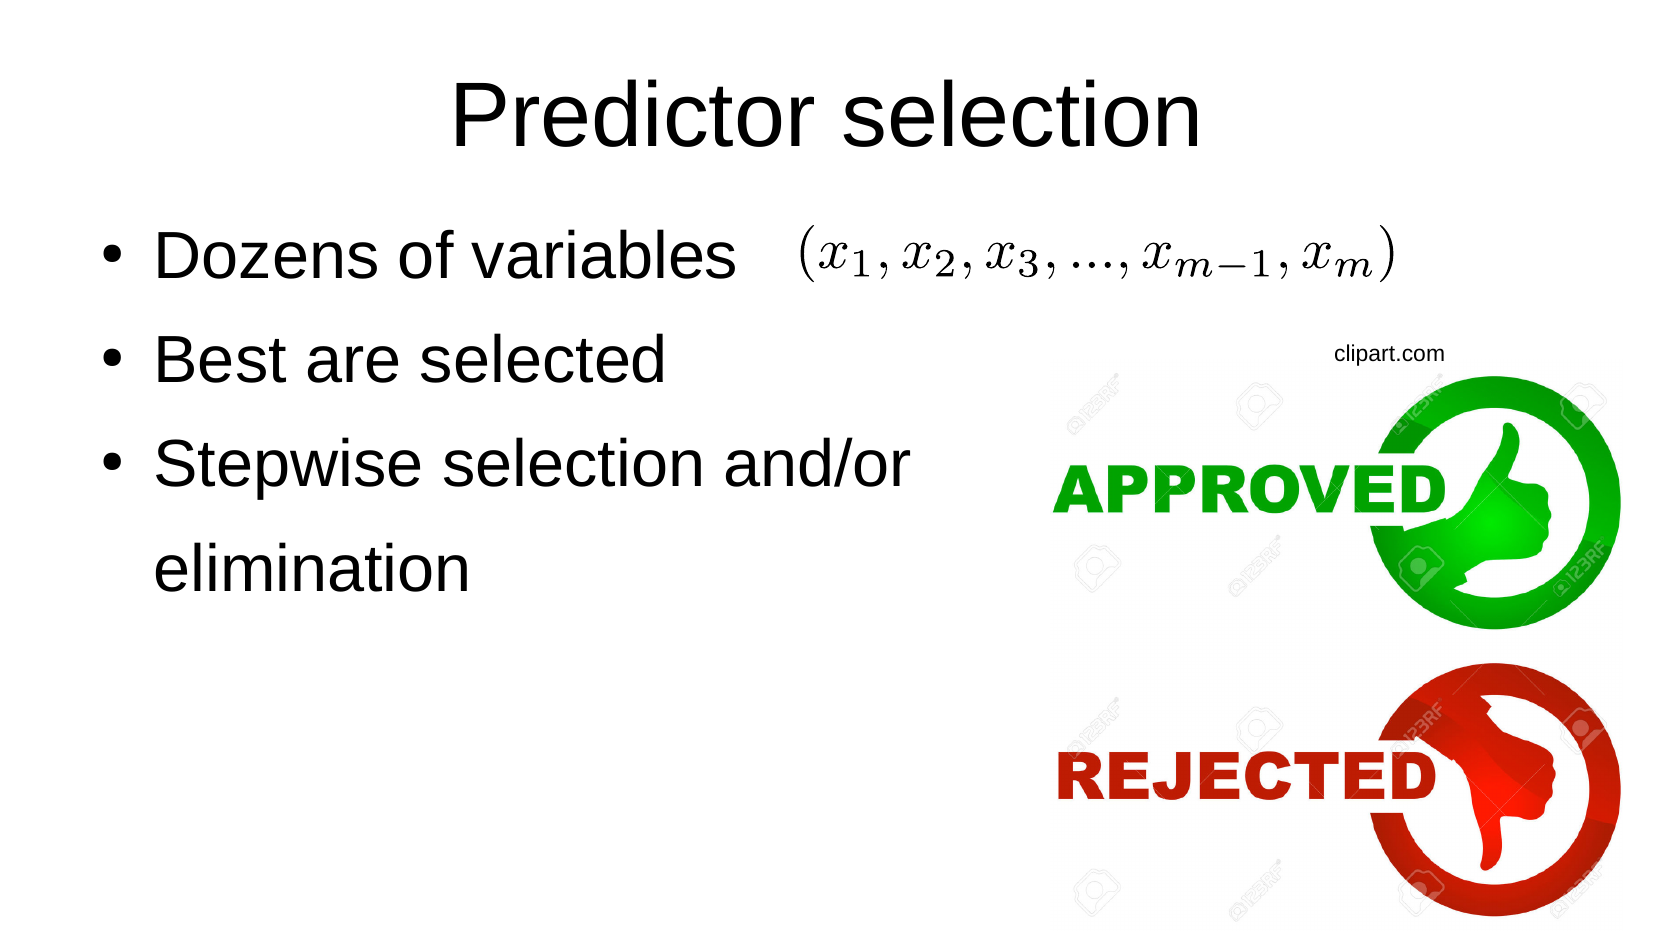

# Predictor selection
Dozens of variables
Best are selected
Stepwise selection and/or
elimination
clipart.com